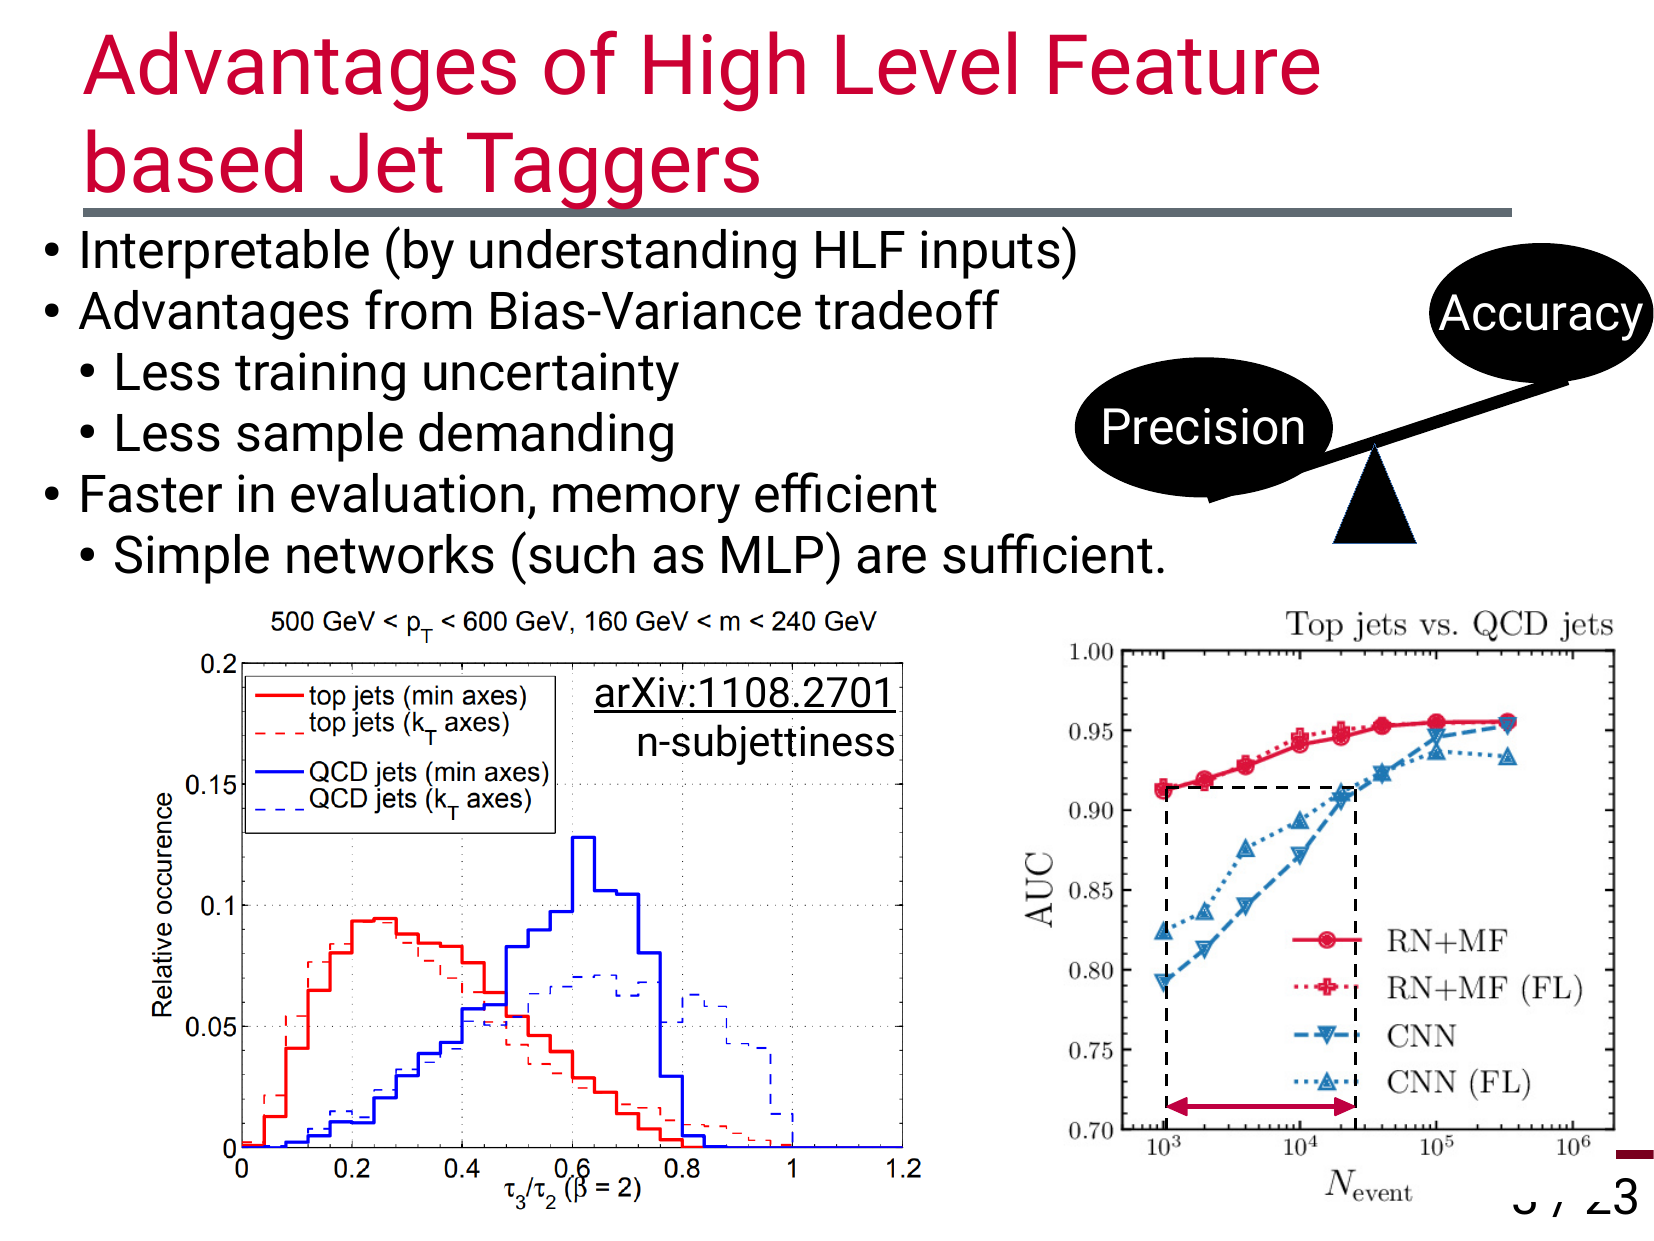

# Advantages of High Level Feature based Jet Taggers
Interpretable (by understanding HLF inputs)
Advantages from Bias-Variance tradeoff
Less training uncertainty
Less sample demanding
Faster in evaluation, memory efficient
Simple networks (such as MLP) are sufficient.
Accuracy
Precision
arXiv:1108.2701
n-subjettiness
3